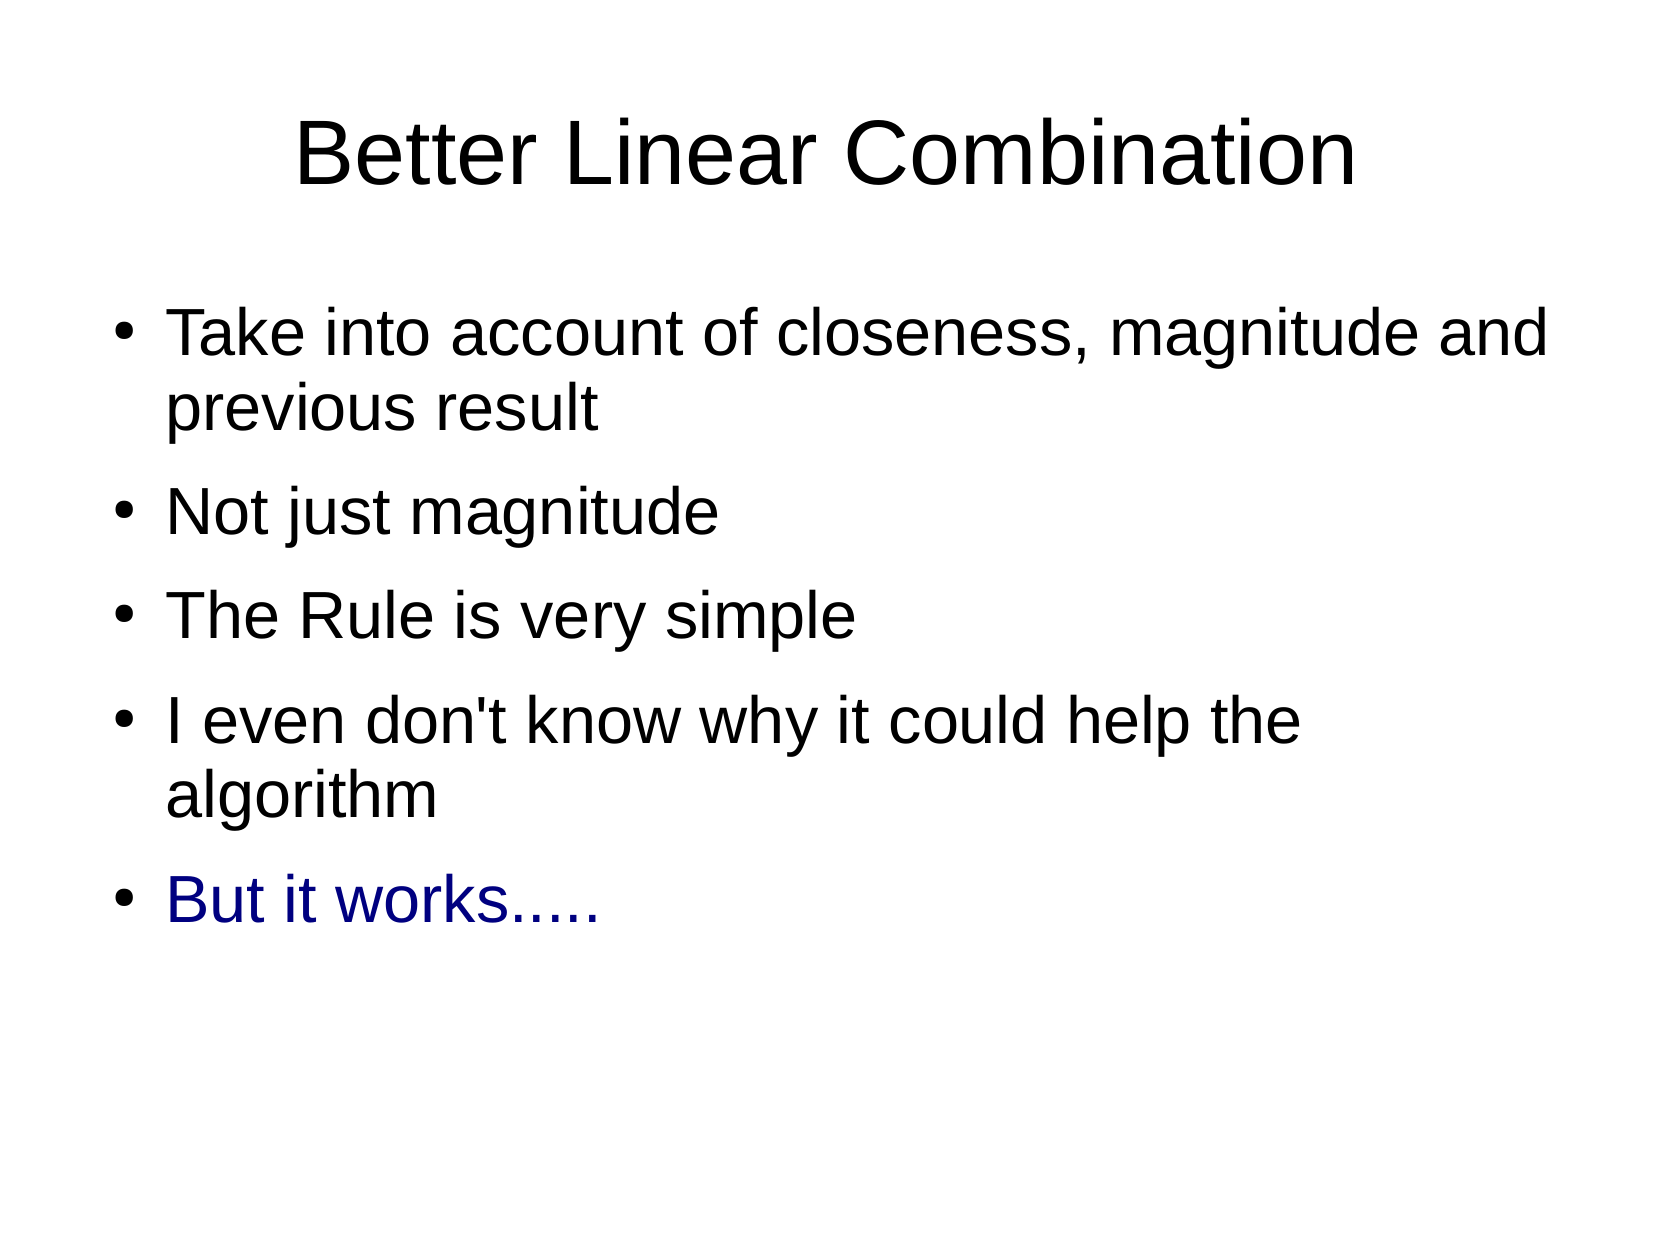

# Better Linear Combination
Take into account of closeness, magnitude and previous result
Not just magnitude
The Rule is very simple
I even don't know why it could help the algorithm
But it works.....